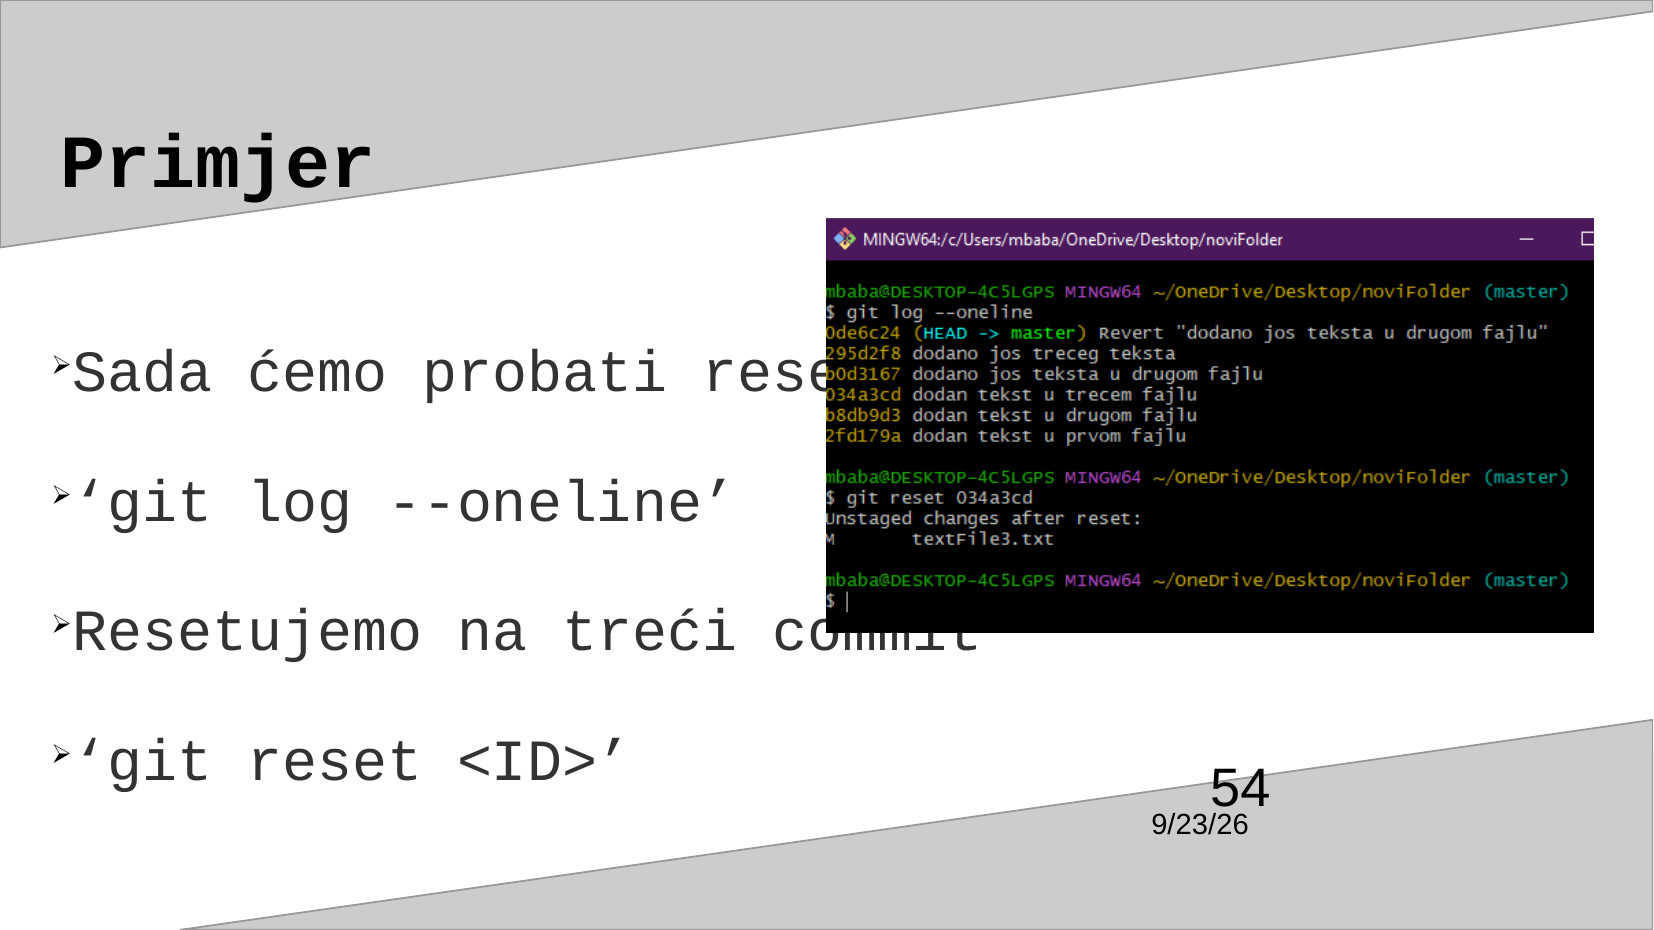

Primjer
# Sada ćemo probati reset
‘git log --oneline’
Resetujemo na treći commit
‘git reset <ID>’
53